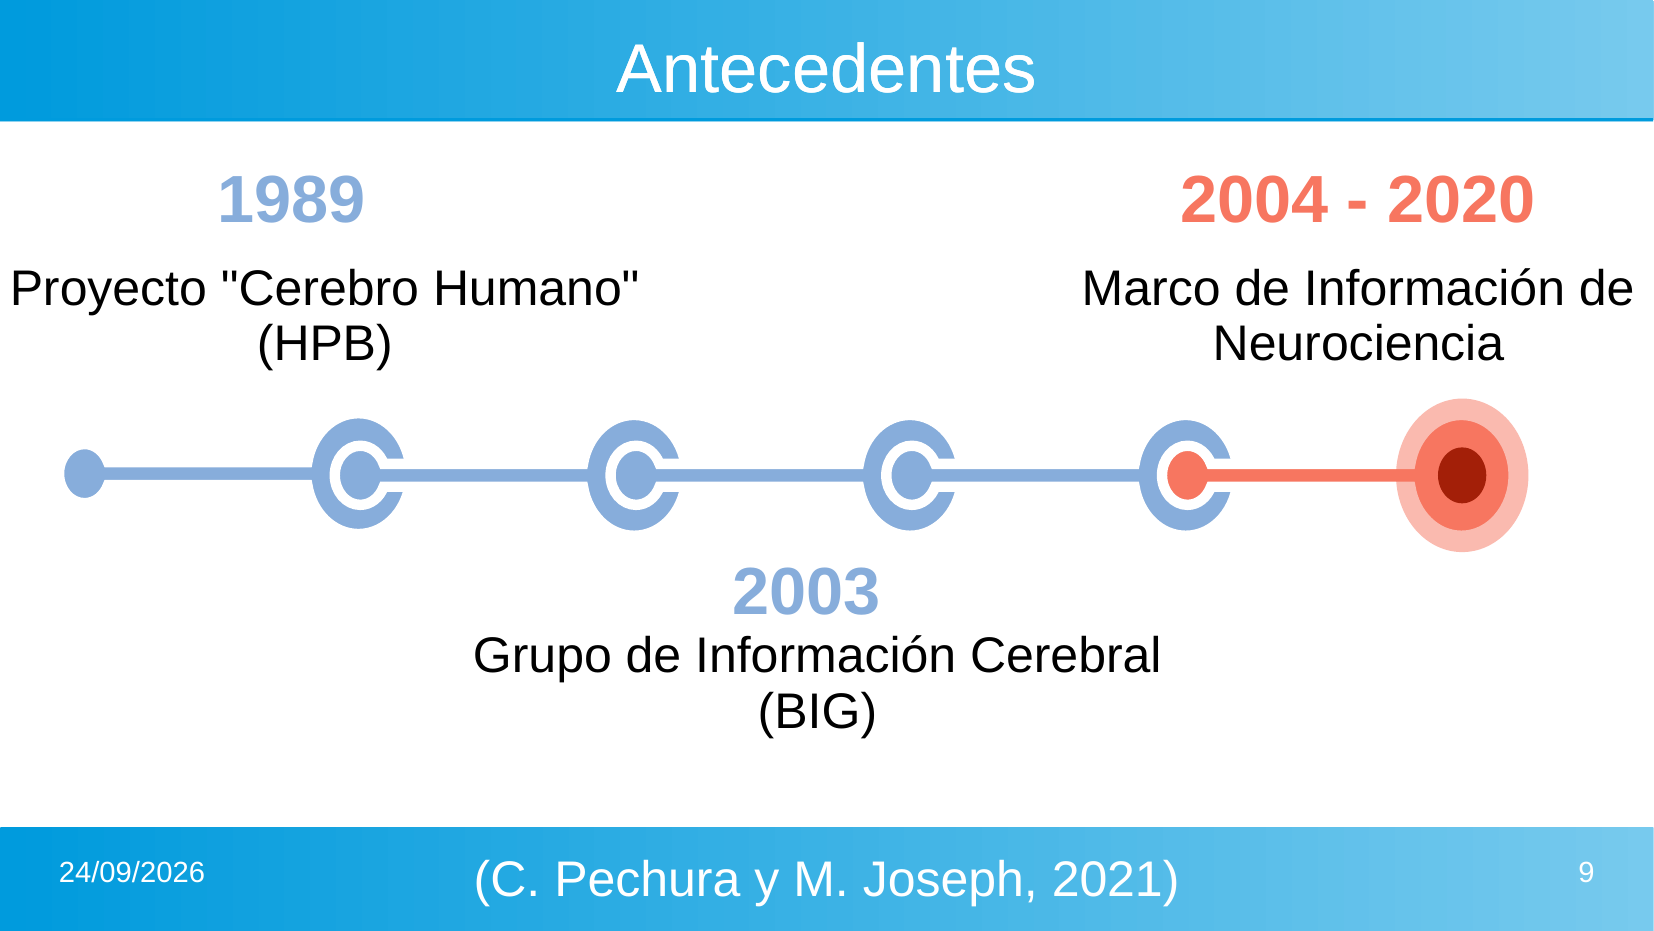

# Antecedentes
Antecedentes
1989
2004 - 2020
Proyecto "Cerebro Humano" (HPB)
Marco de Información de Neurociencia
2003
Grupo de Información Cerebral (BIG)
(C. Pechura y M. Joseph, 2021)
9